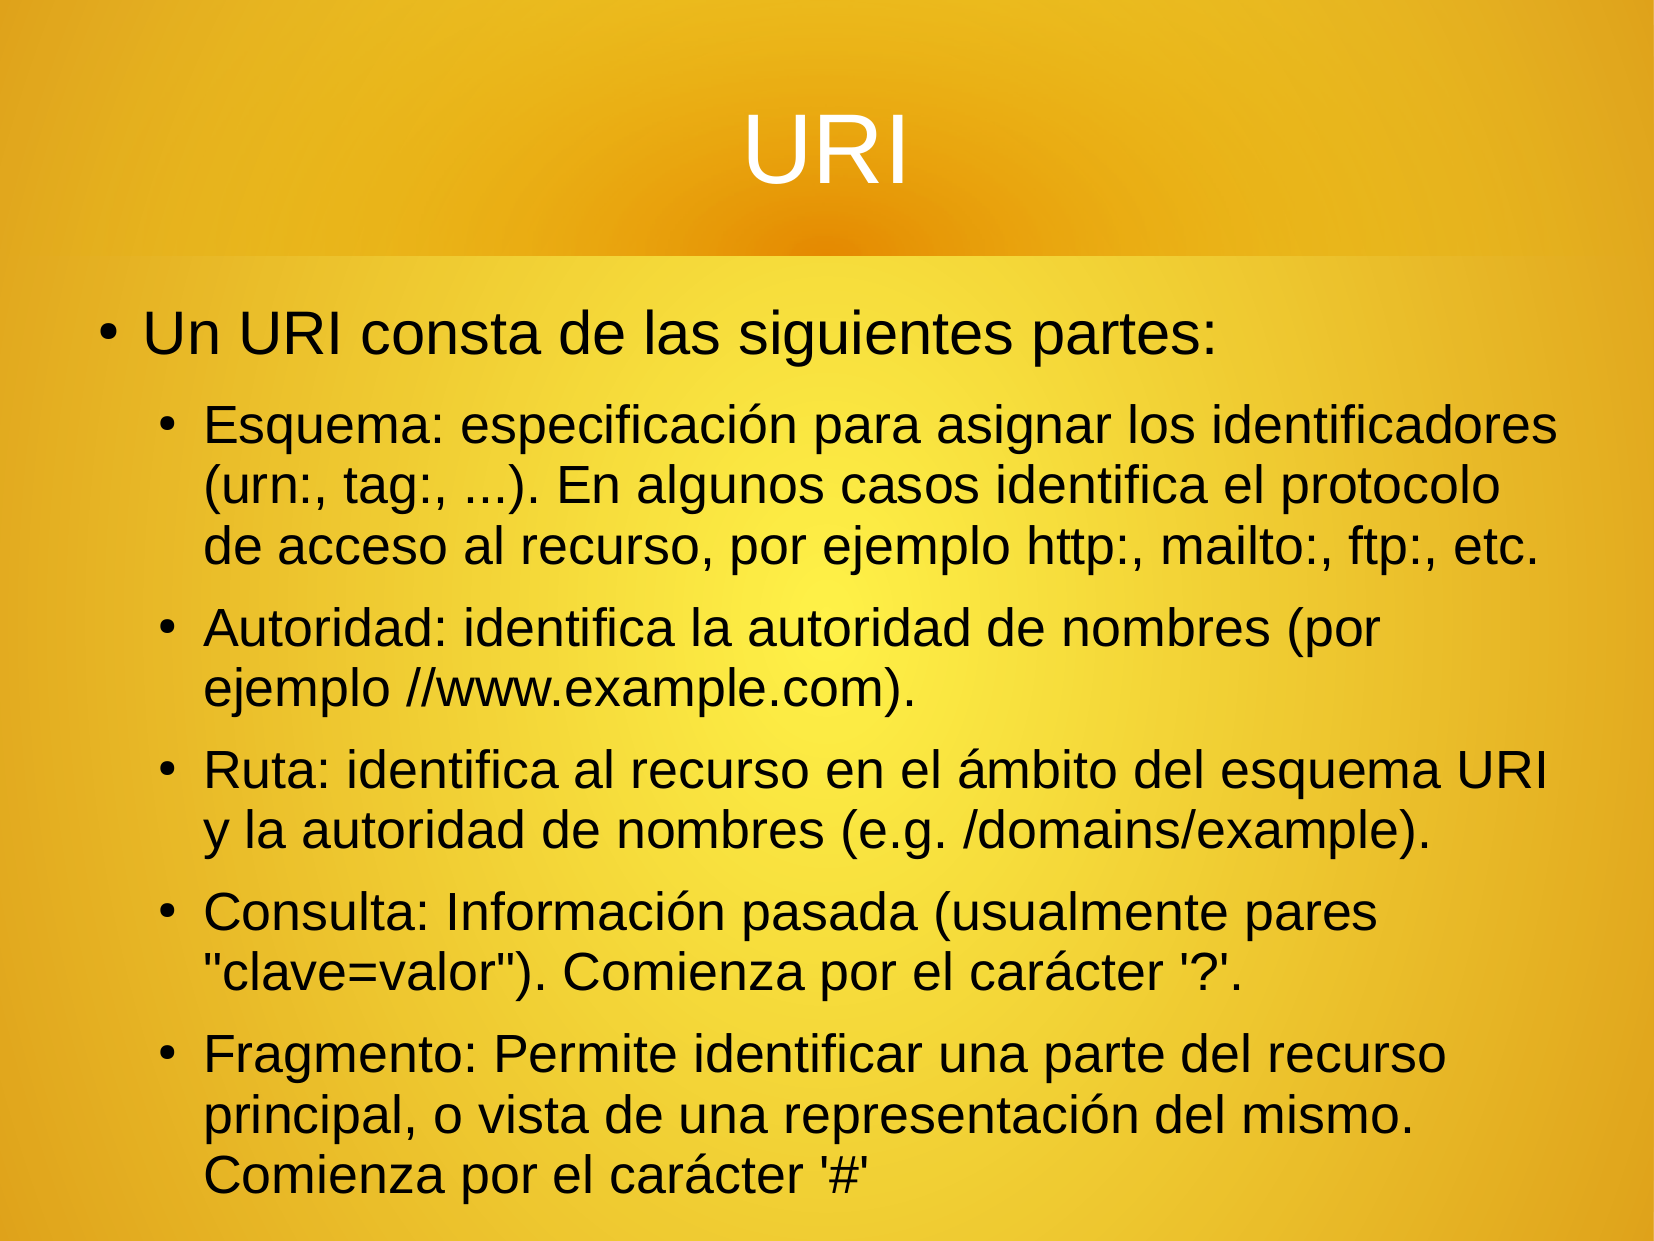

# URI
Un URI consta de las siguientes partes:
Esquema: especificación para asignar los identificadores (urn:, tag:, ...). En algunos casos identifica el protocolo de acceso al recurso, por ejemplo http:, mailto:, ftp:, etc.
Autoridad: identifica la autoridad de nombres (por ejemplo //www.example.com).
Ruta: identifica al recurso en el ámbito del esquema URI y la autoridad de nombres (e.g. /domains/example).
Consulta: Información pasada (usualmente pares "clave=valor"). Comienza por el carácter '?'.
Fragmento: Permite identificar una parte del recurso principal, o vista de una representación del mismo. Comienza por el carácter '#'